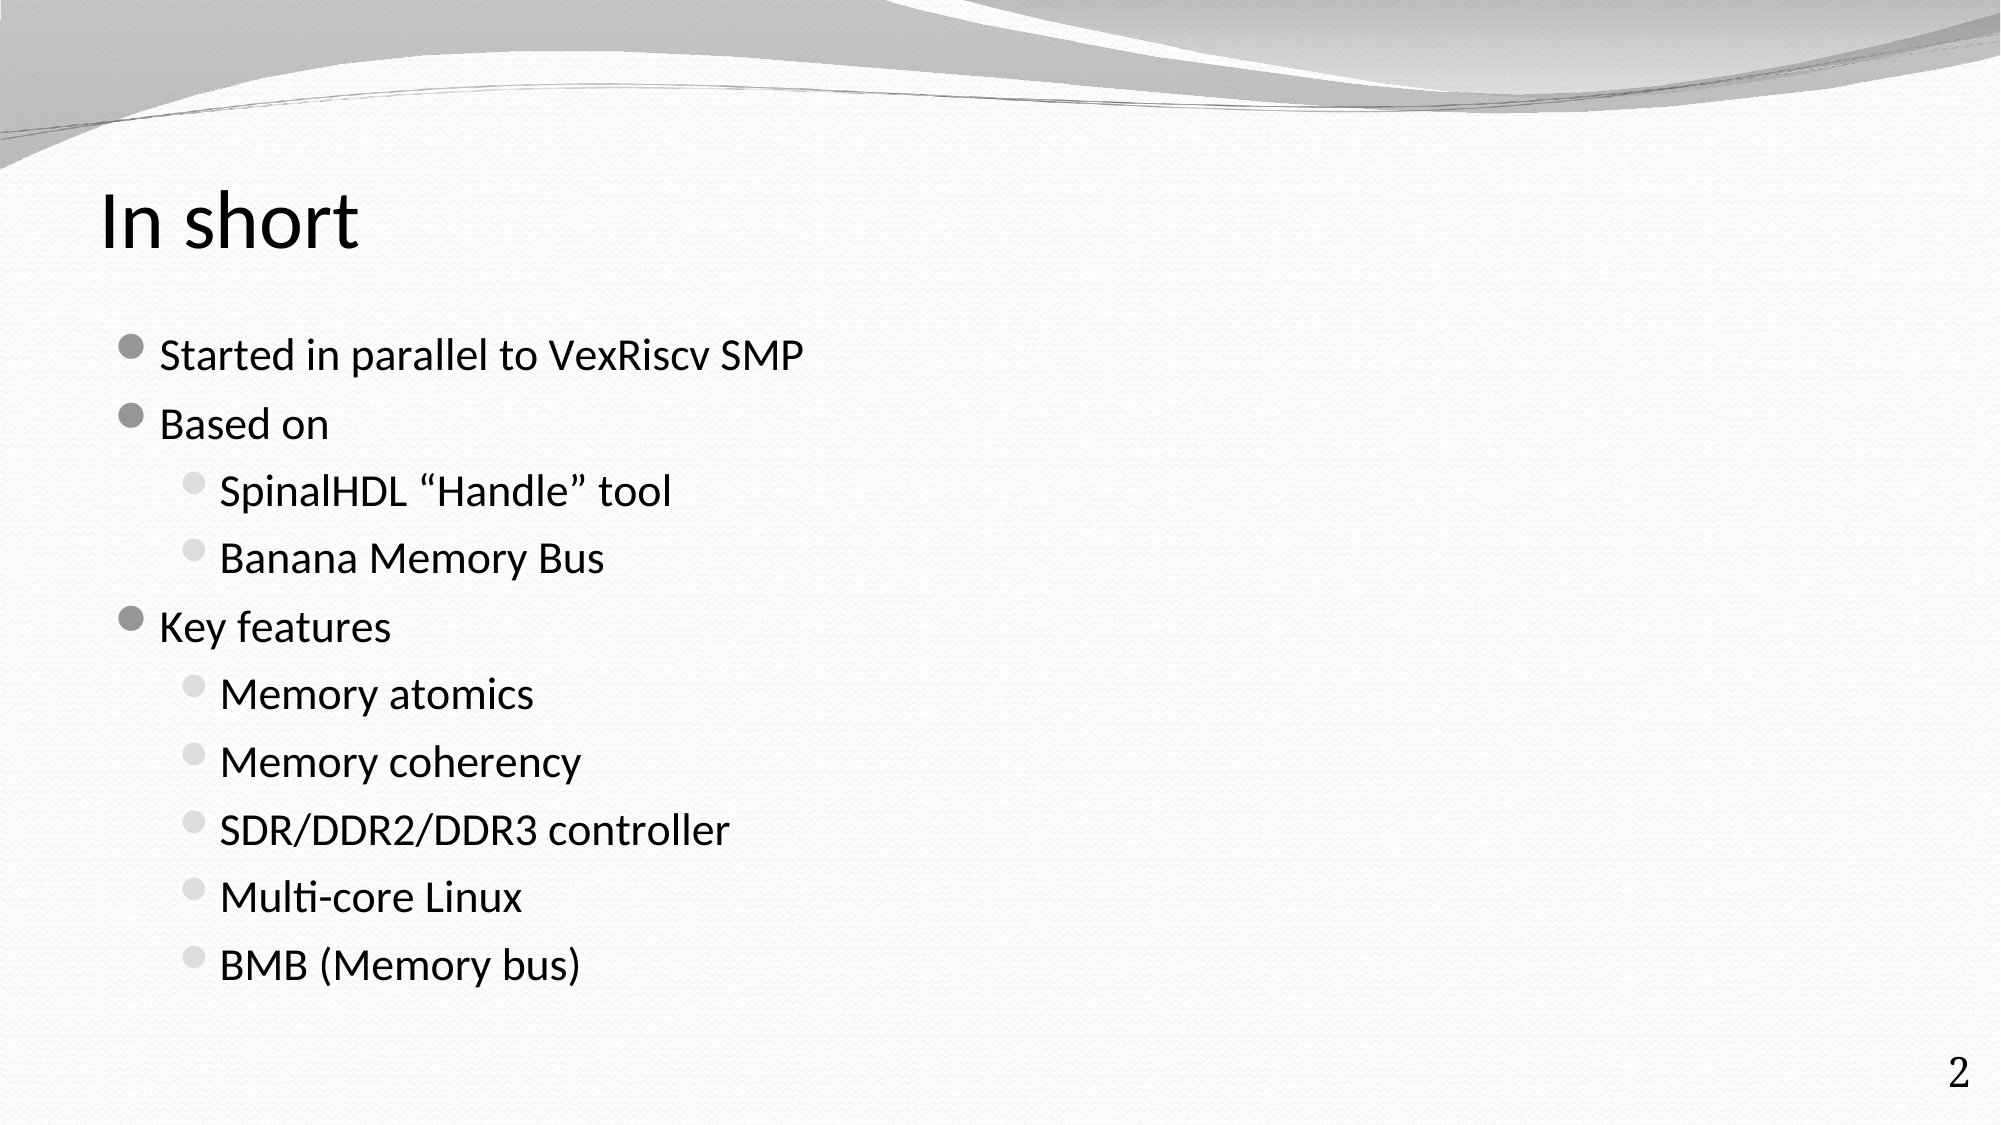

# In short
Started in parallel to VexRiscv SMP
Based on
SpinalHDL “Handle” tool
Banana Memory Bus
Key features
Memory atomics
Memory coherency
SDR/DDR2/DDR3 controller
Multi-core Linux
BMB (Memory bus)